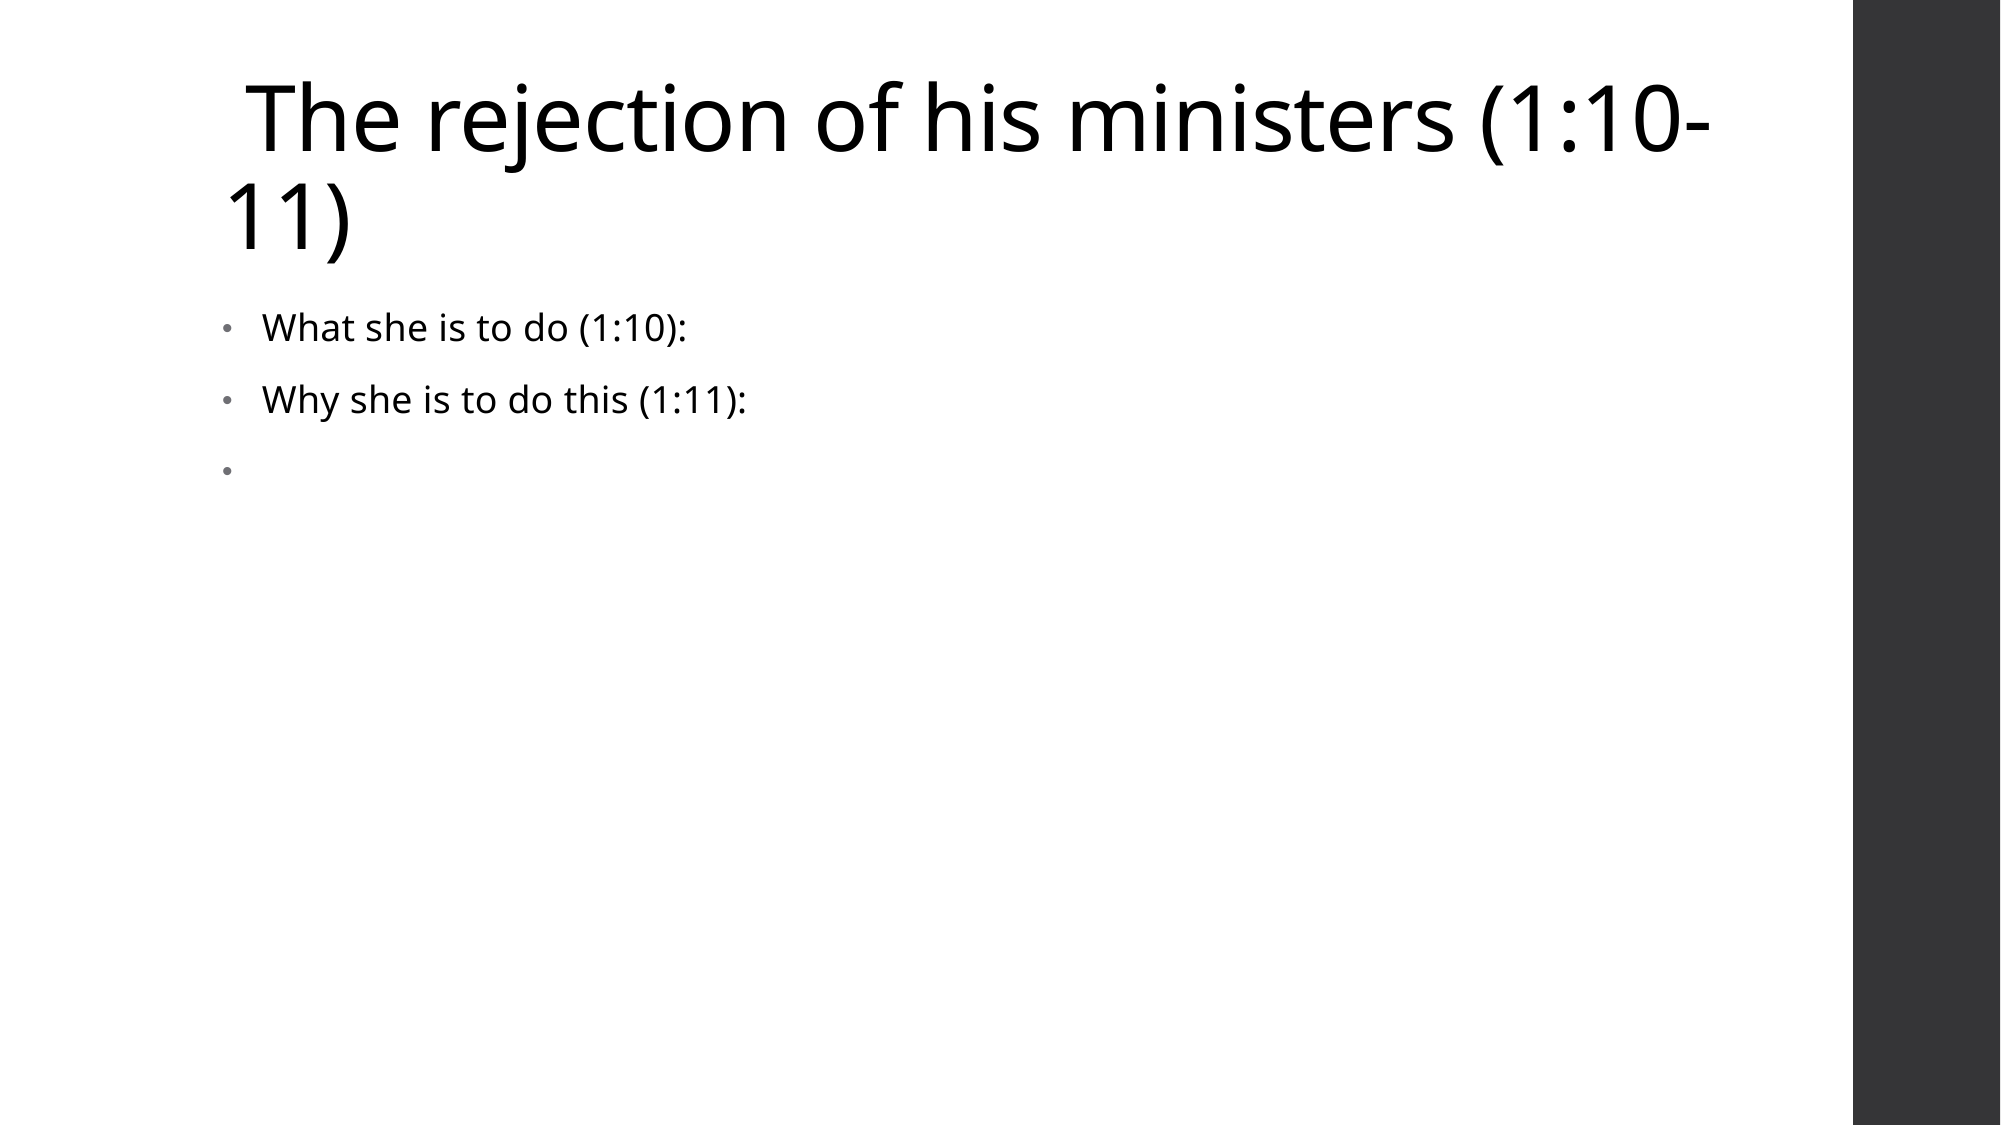

# The rejection of his ministers (1:10-11)
 What she is to do (1:10):
 Why she is to do this (1:11):